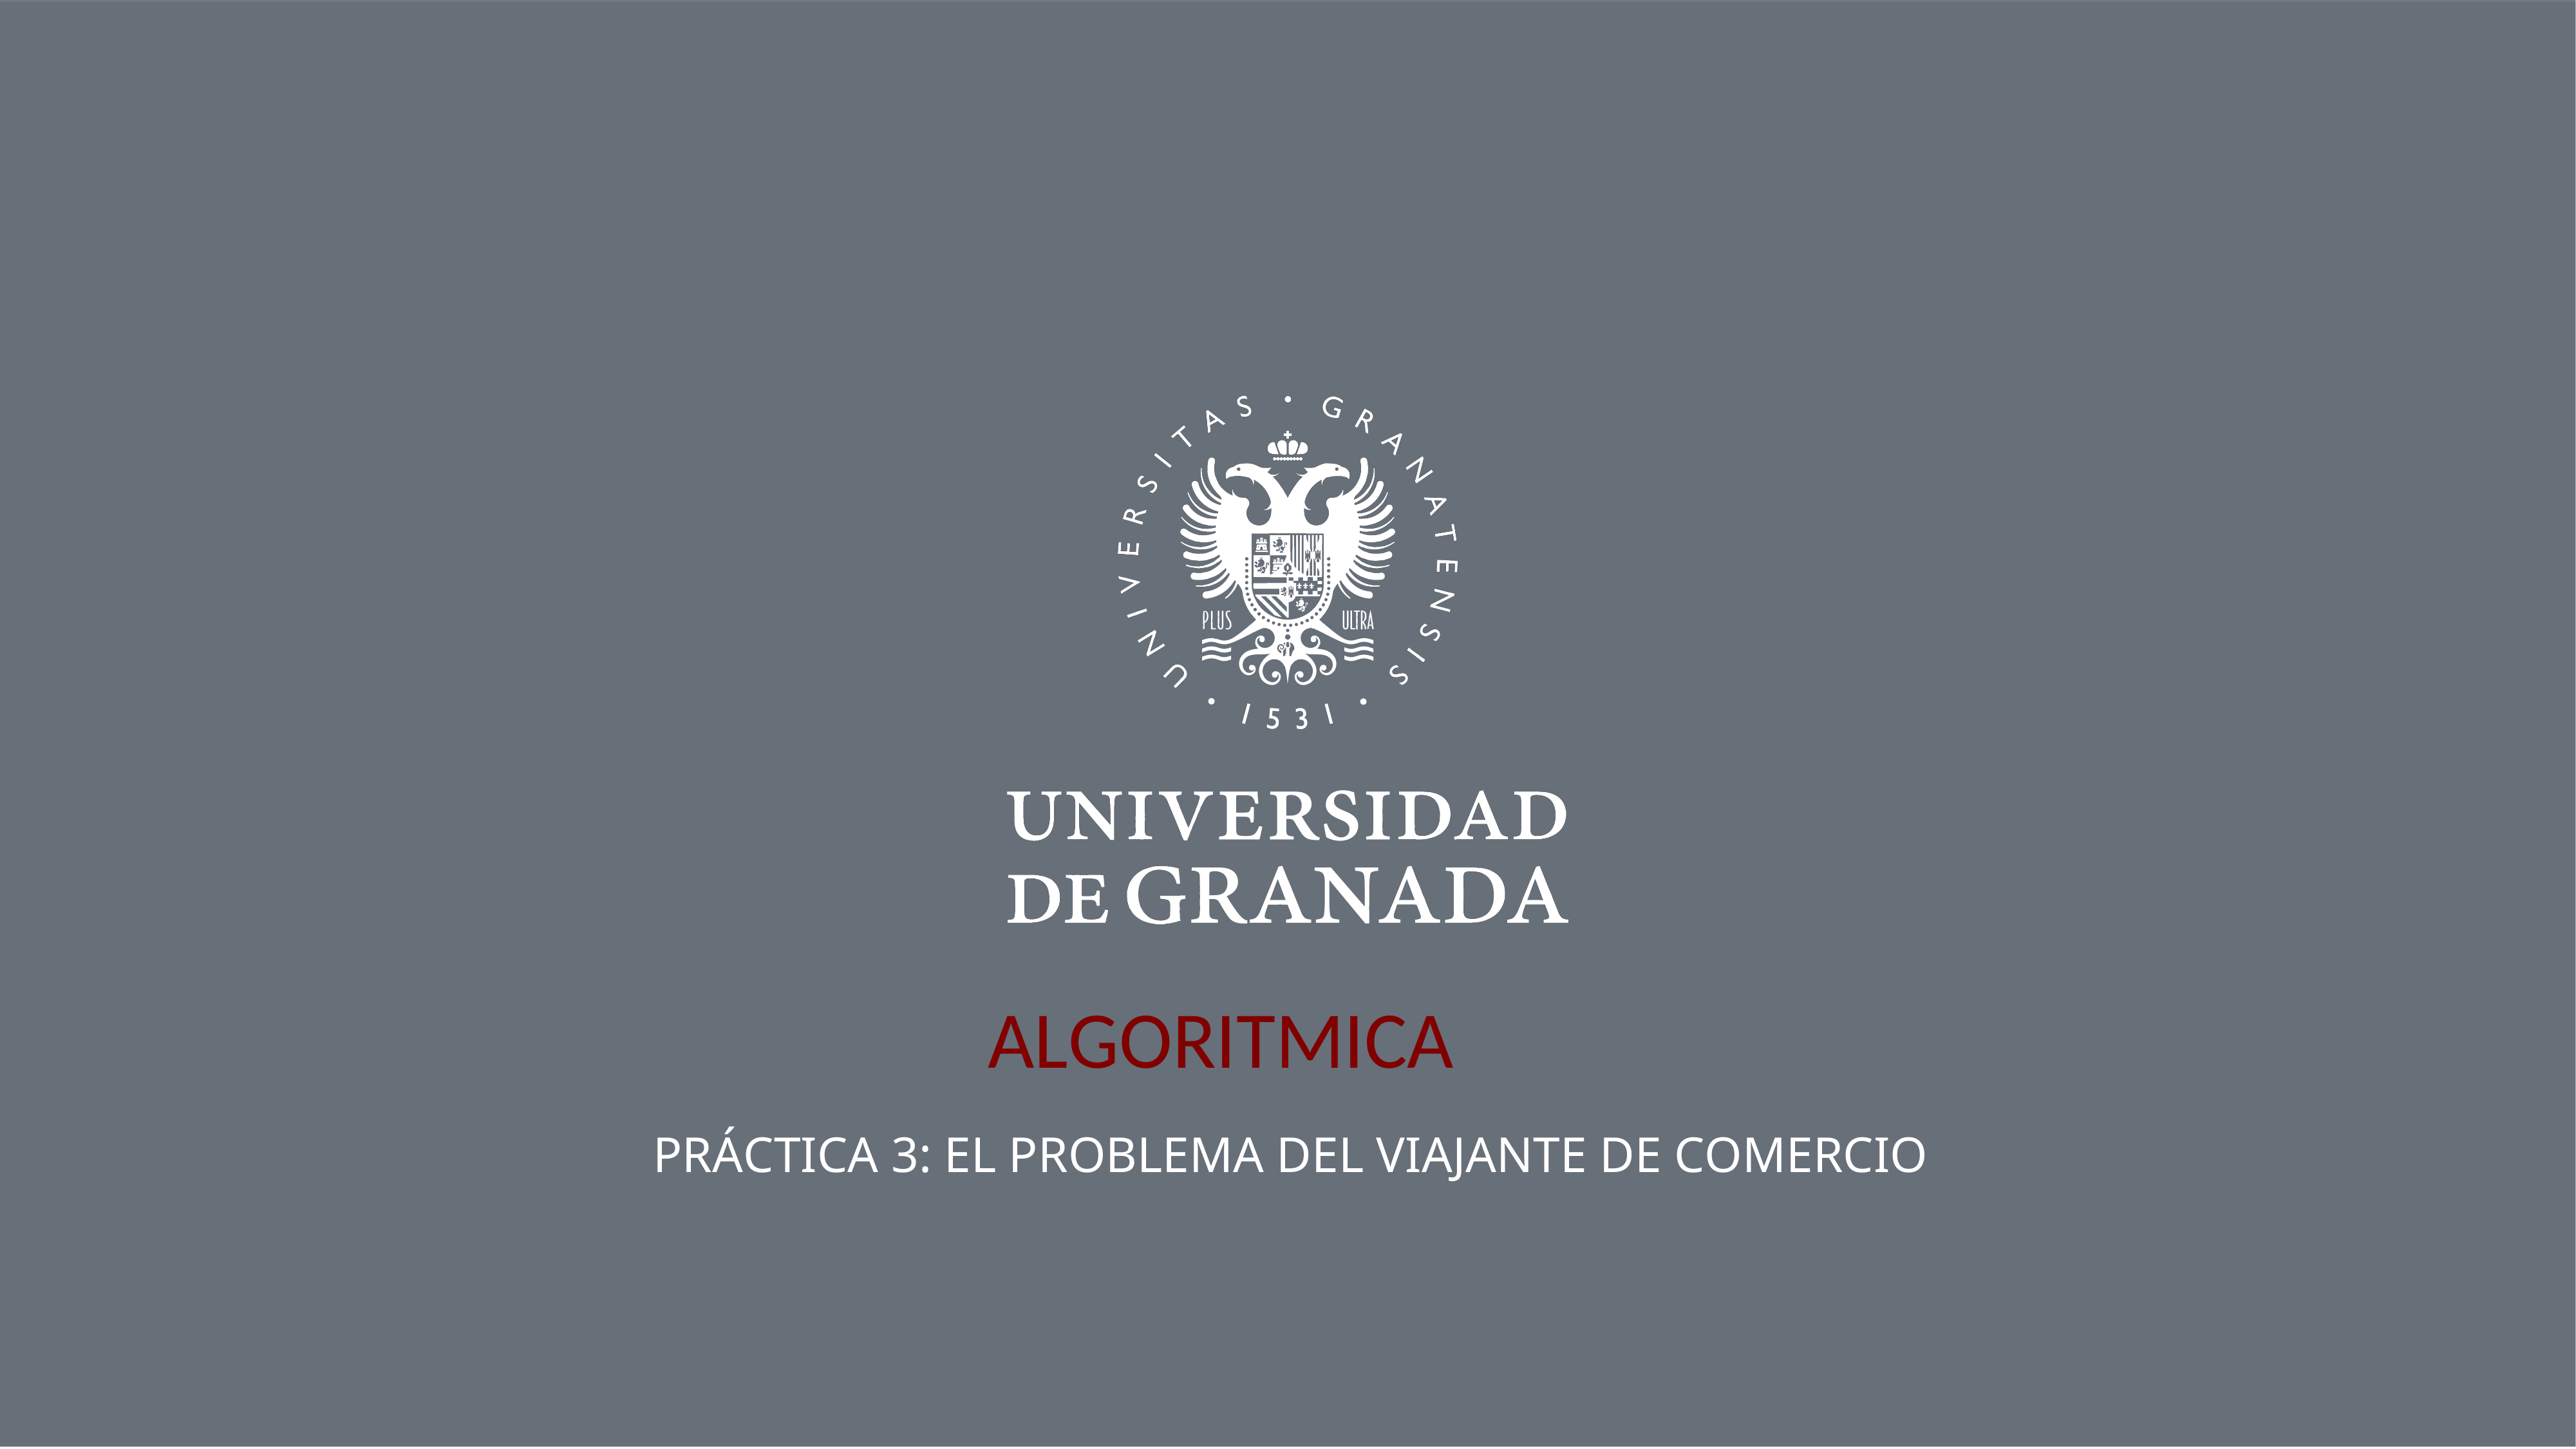

ALGORITMICA
PRÁCTICA 3: EL PROBLEMA DEL VIAJANTE DE COMERCIO